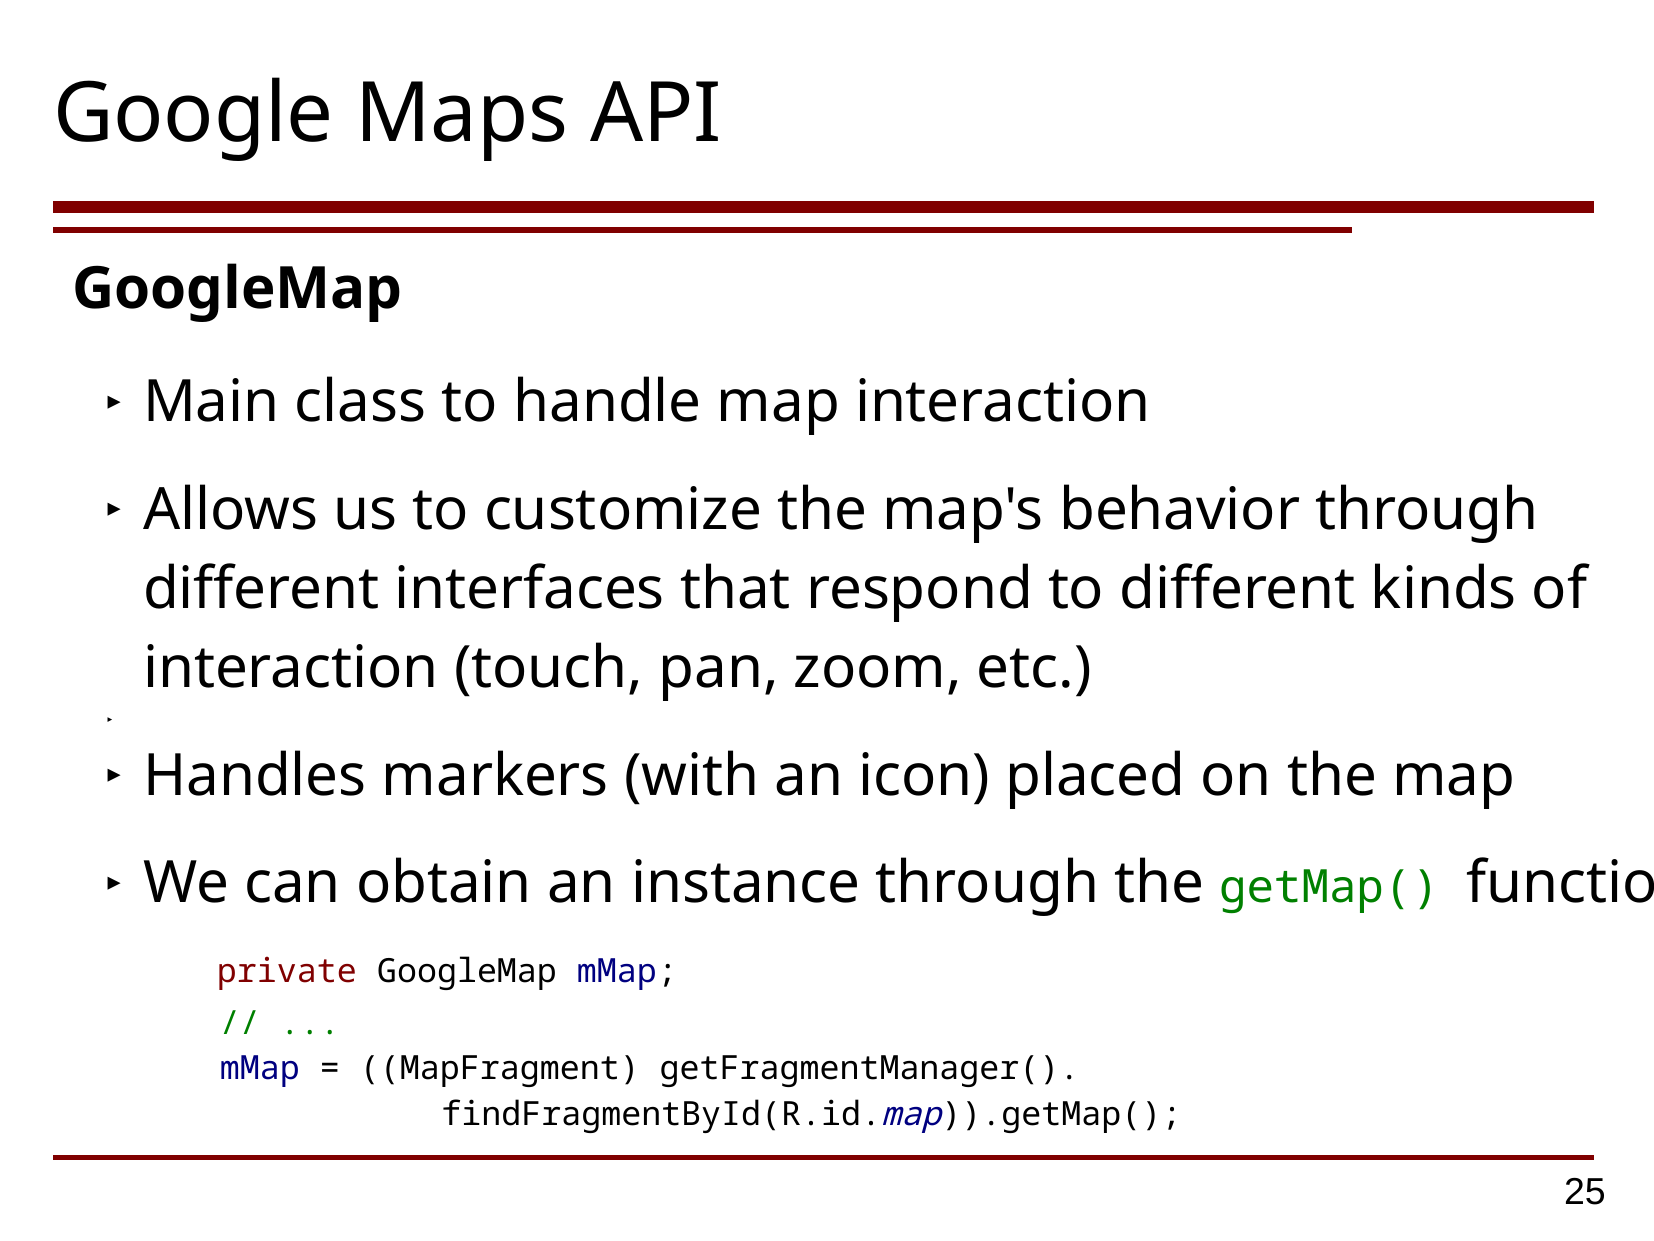

# Google Maps API
GoogleMap
Main class to handle map interaction
Allows us to customize the map's behavior through
different interfaces that respond to different kinds of
interaction (touch, pan, zoom, etc.)
Handles markers (with an icon) placed on the map
We can obtain an instance through the getMap() function
	private GoogleMap mMap;
		// ...
		mMap = ((MapFragment) getFragmentManager().
					findFragmentById(R.id.map)).getMap();